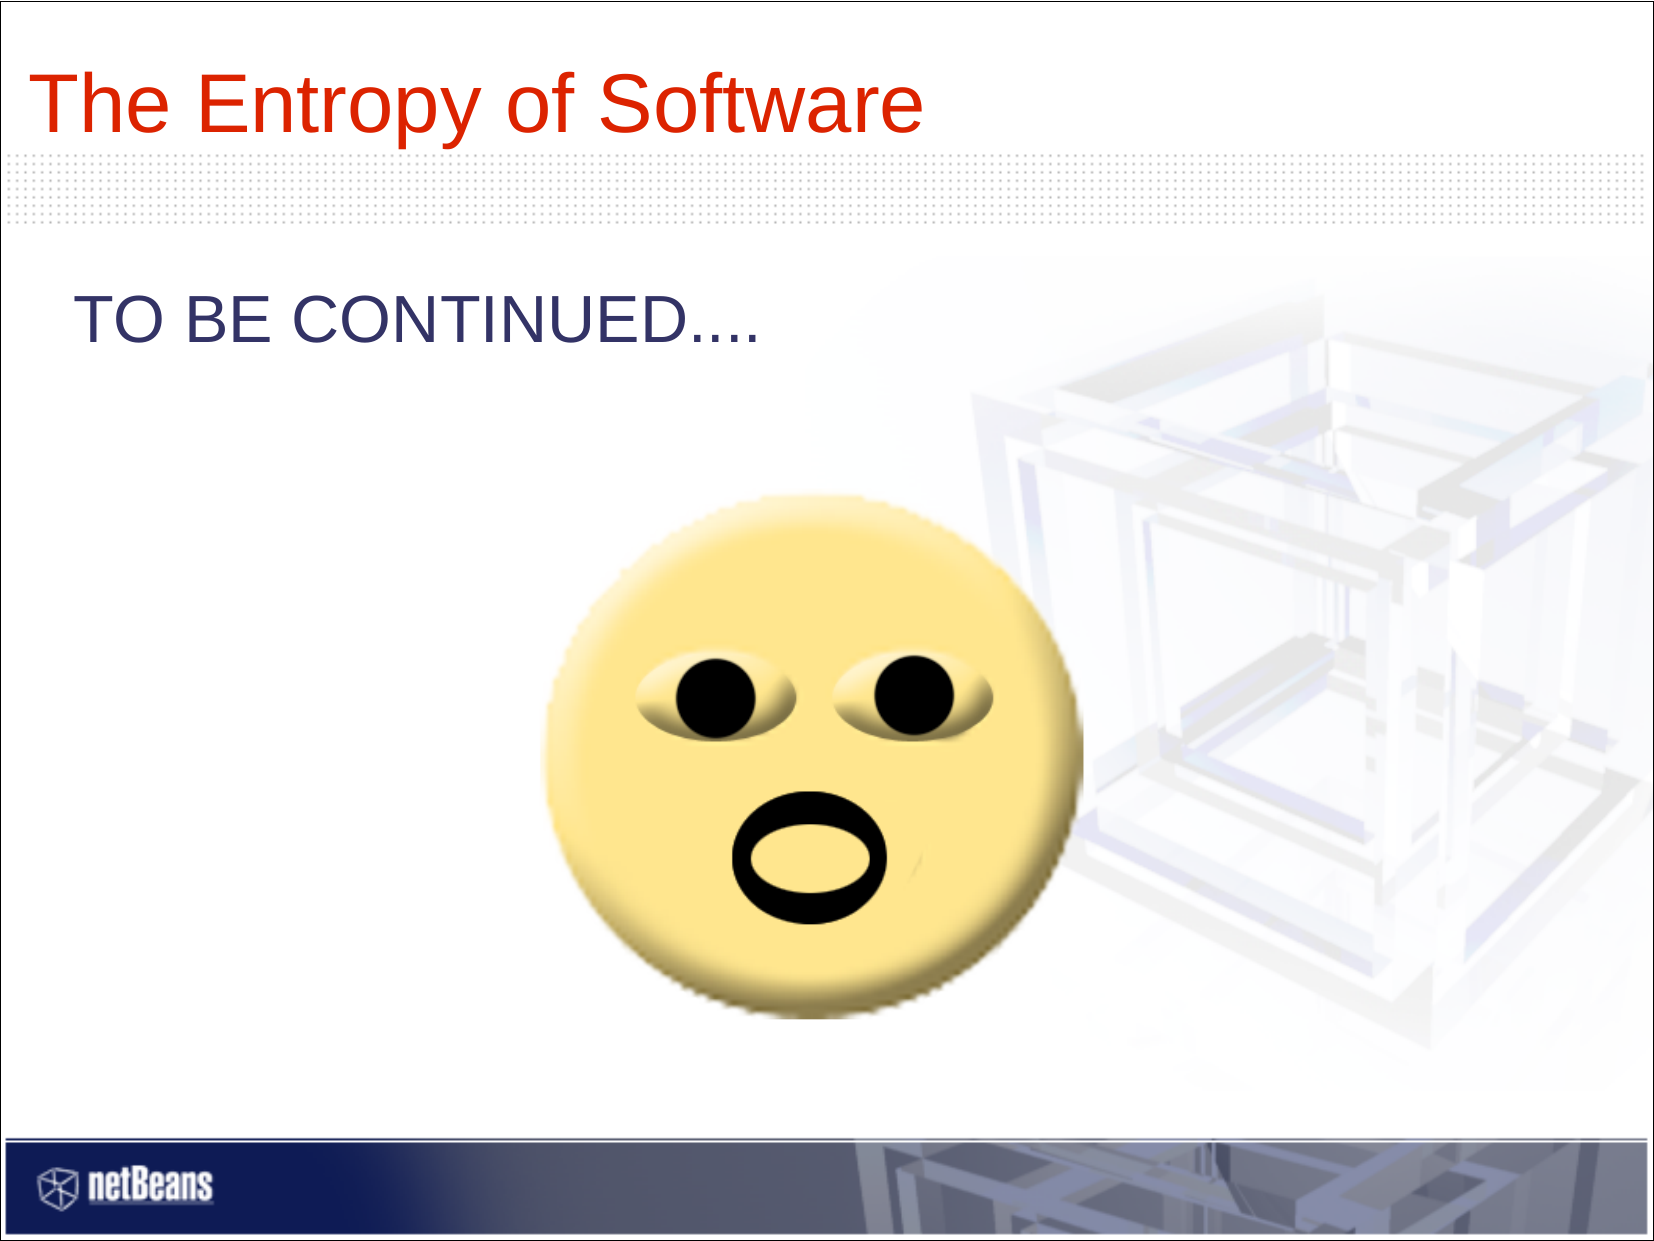

# The Entropy of Software
TO BE CONTINUED....